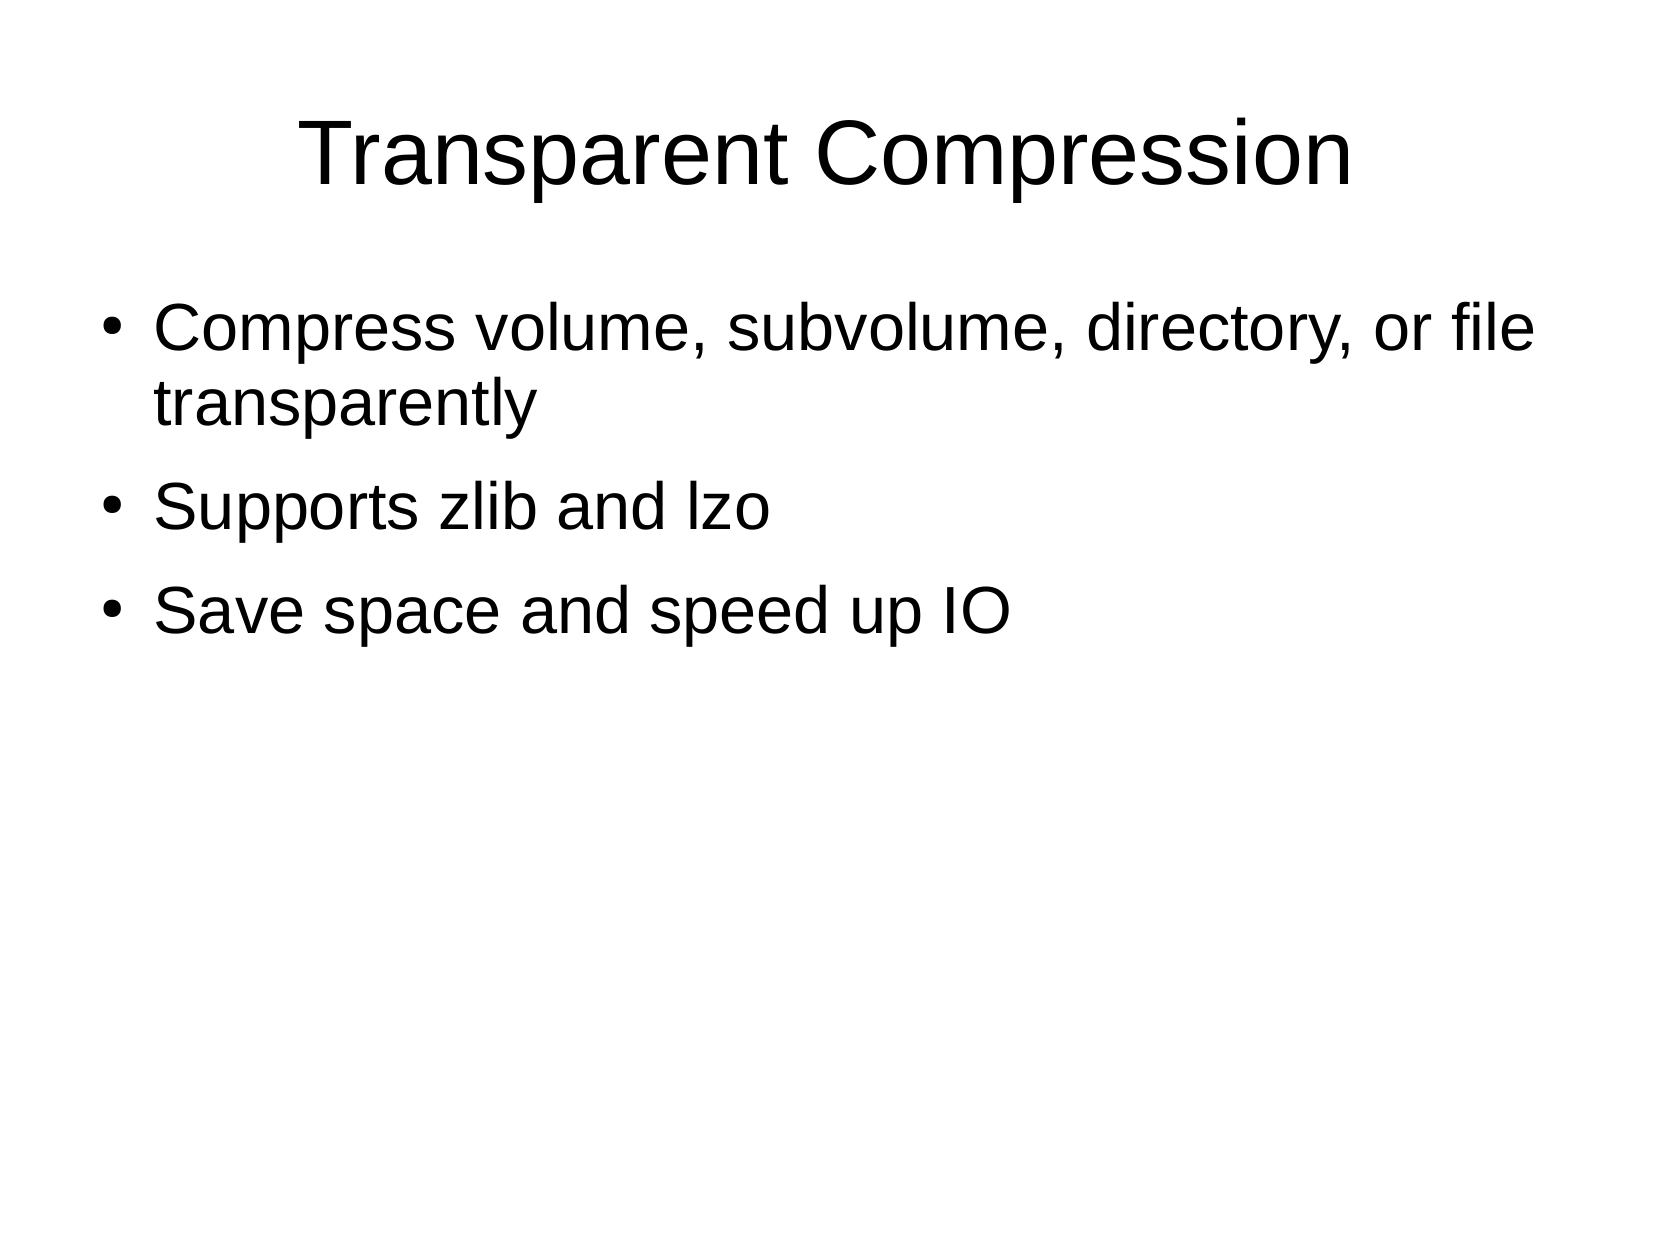

# Transparent Compression
Compress volume, subvolume, directory, or file transparently
Supports zlib and lzo
Save space and speed up IO